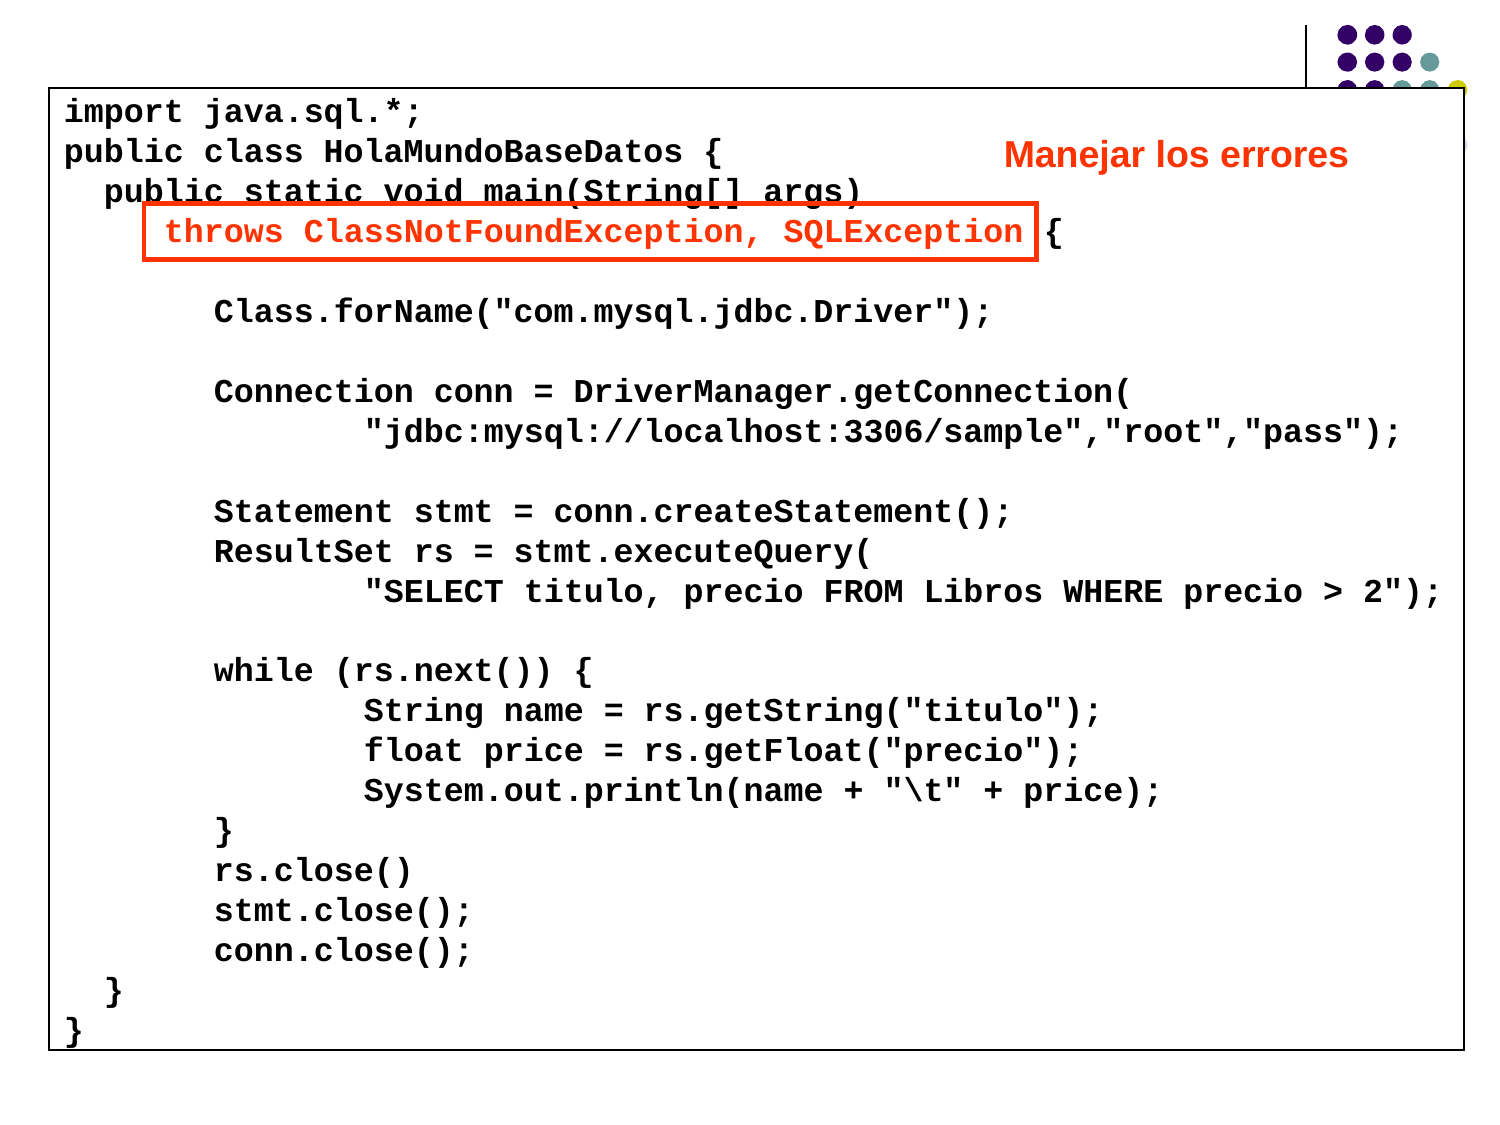

# HolaMundo en Base de Datos
import java.sql.*;
public class HolaMundoBaseDatos {
 public static void main(String[] args)
 throws ClassNotFoundException, SQLException {
	Class.forName("com.mysql.jdbc.Driver");
	Connection conn = DriverManager.getConnection(
		"jdbc:mysql://localhost:3306/sample","root","pass");
	Statement stmt = conn.createStatement();
	ResultSet rs = stmt.executeQuery(
 		"SELECT titulo, precio FROM Libros WHERE precio > 2");
	while (rs.next()) {
		String name = rs.getString("titulo");
		float price = rs.getFloat("precio");
		System.out.println(name + "\t" + price);
	}
	rs.close()
	stmt.close();
	conn.close();
 }
}
Manejar los errores